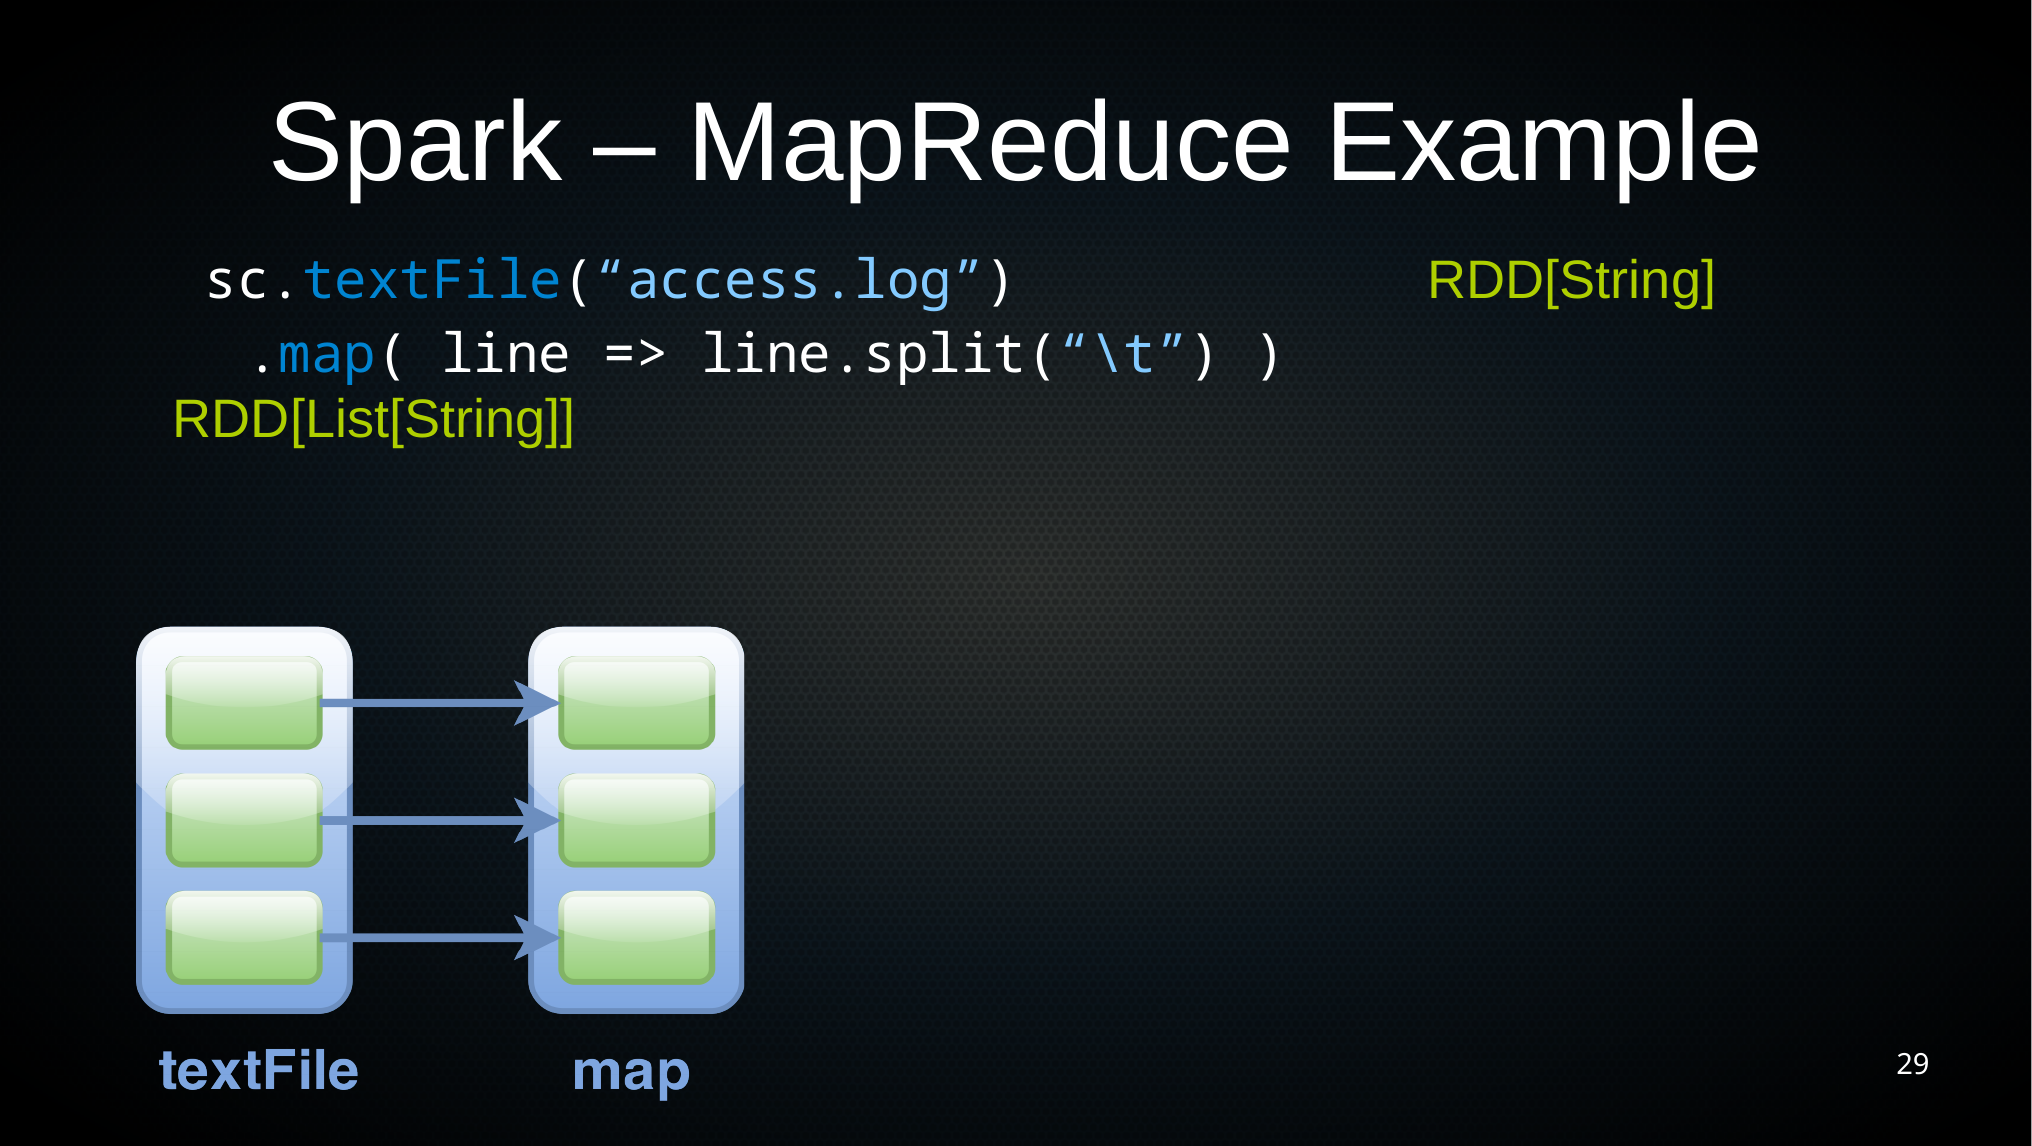

# Spark – MapReduce Example
 sc.textFile(“access.log”)						RDD[String]
	.map( line => line.split(“\t”) )			RDD[List[String]]
29